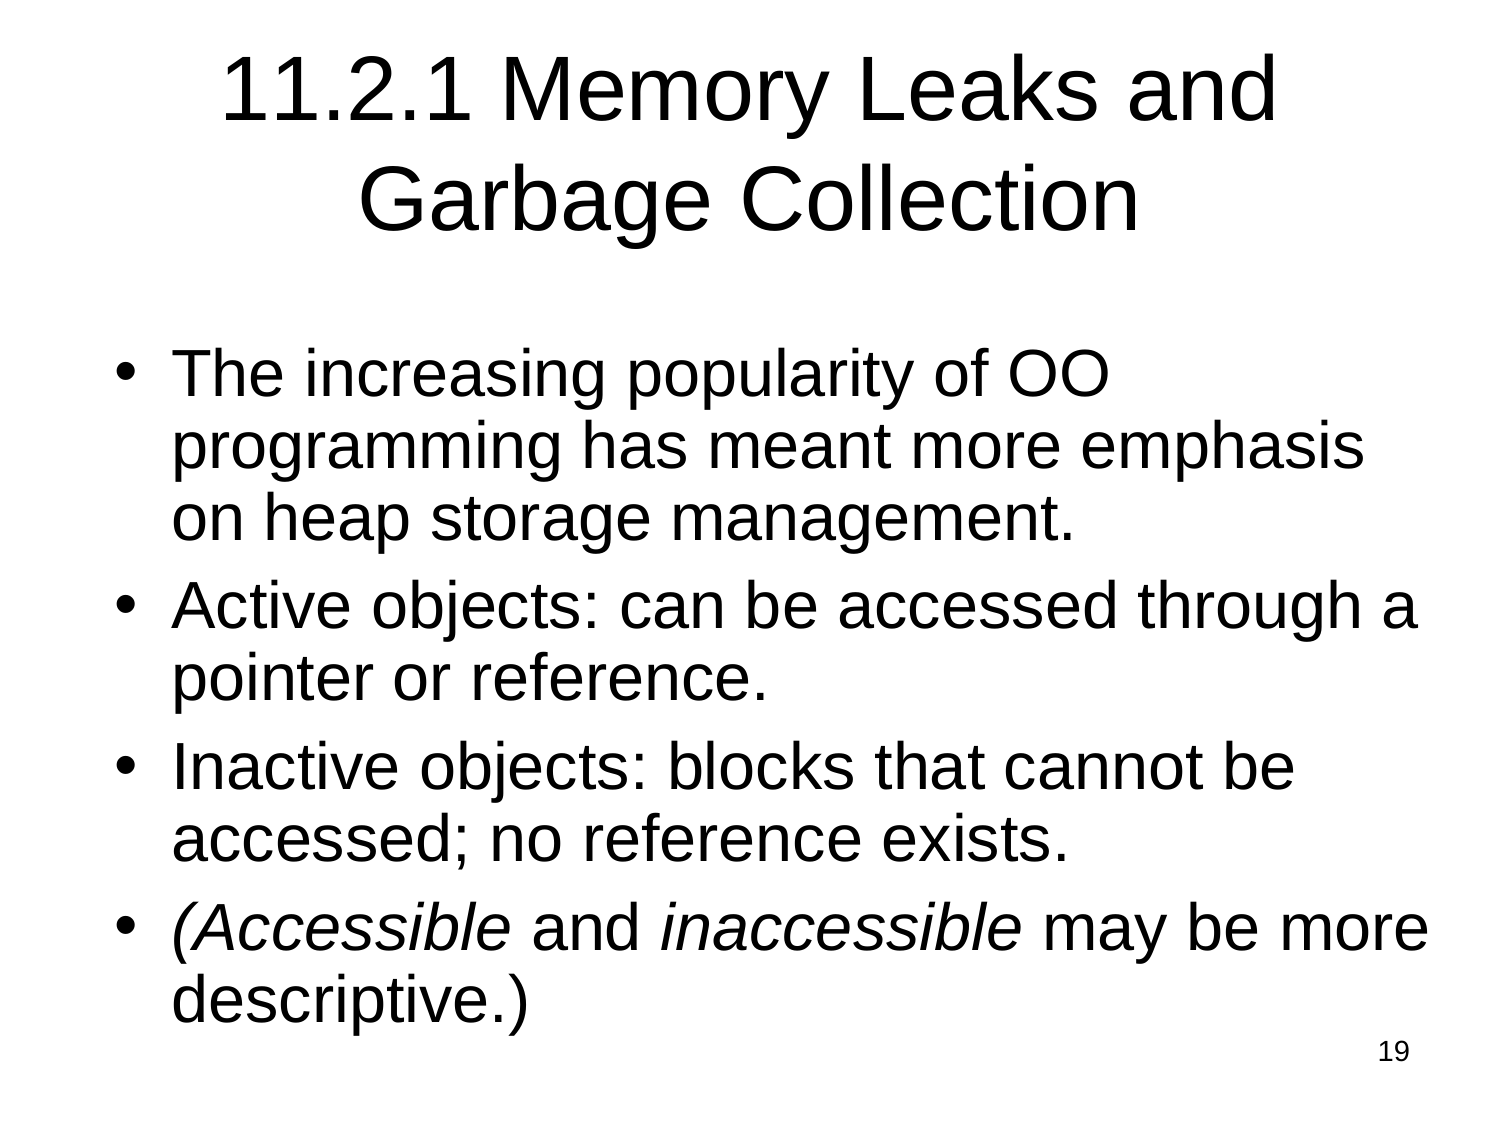

# 11.2.1 Memory Leaks and Garbage Collection
The increasing popularity of OO programming has meant more emphasis on heap storage management.
Active objects: can be accessed through a pointer or reference.
Inactive objects: blocks that cannot be accessed; no reference exists.
(Accessible and inaccessible may be more descriptive.)